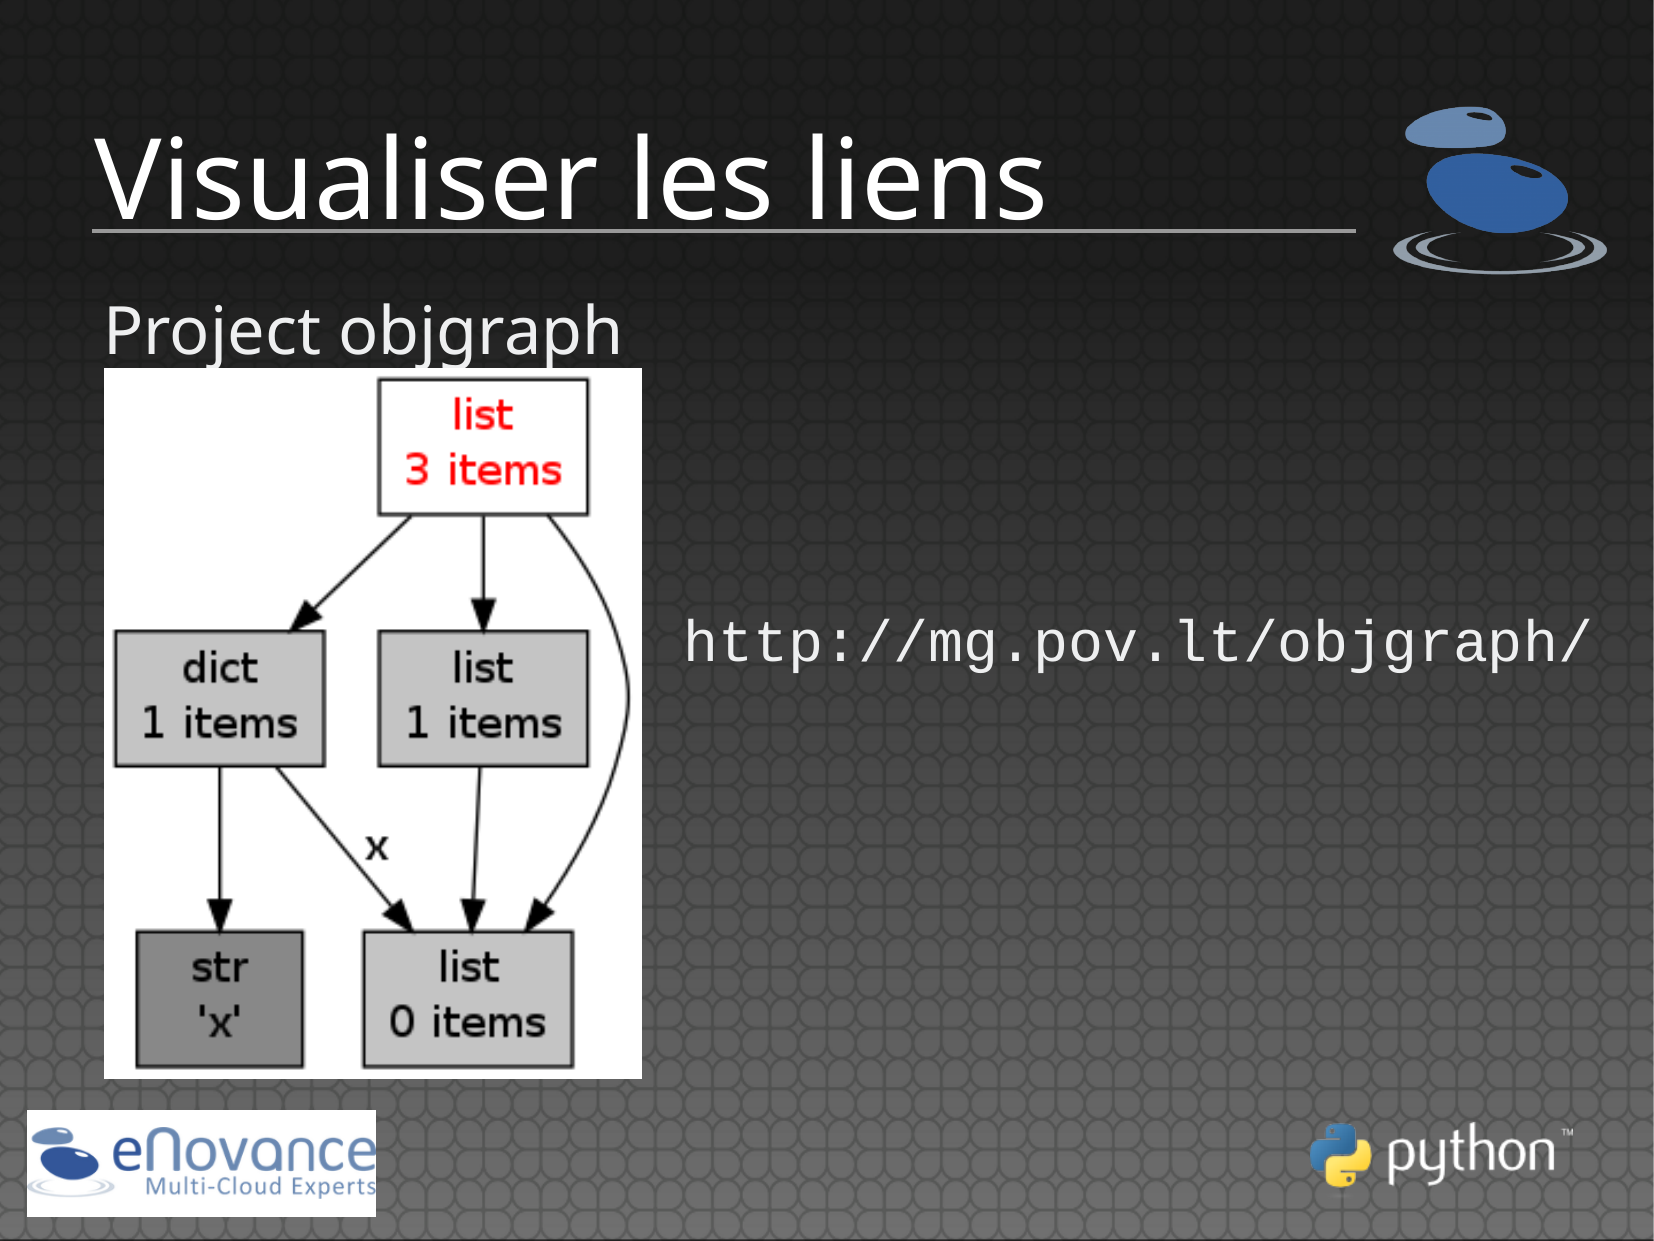

Visualiser les liens
Project objgraph
# http://mg.pov.lt/objgraph/